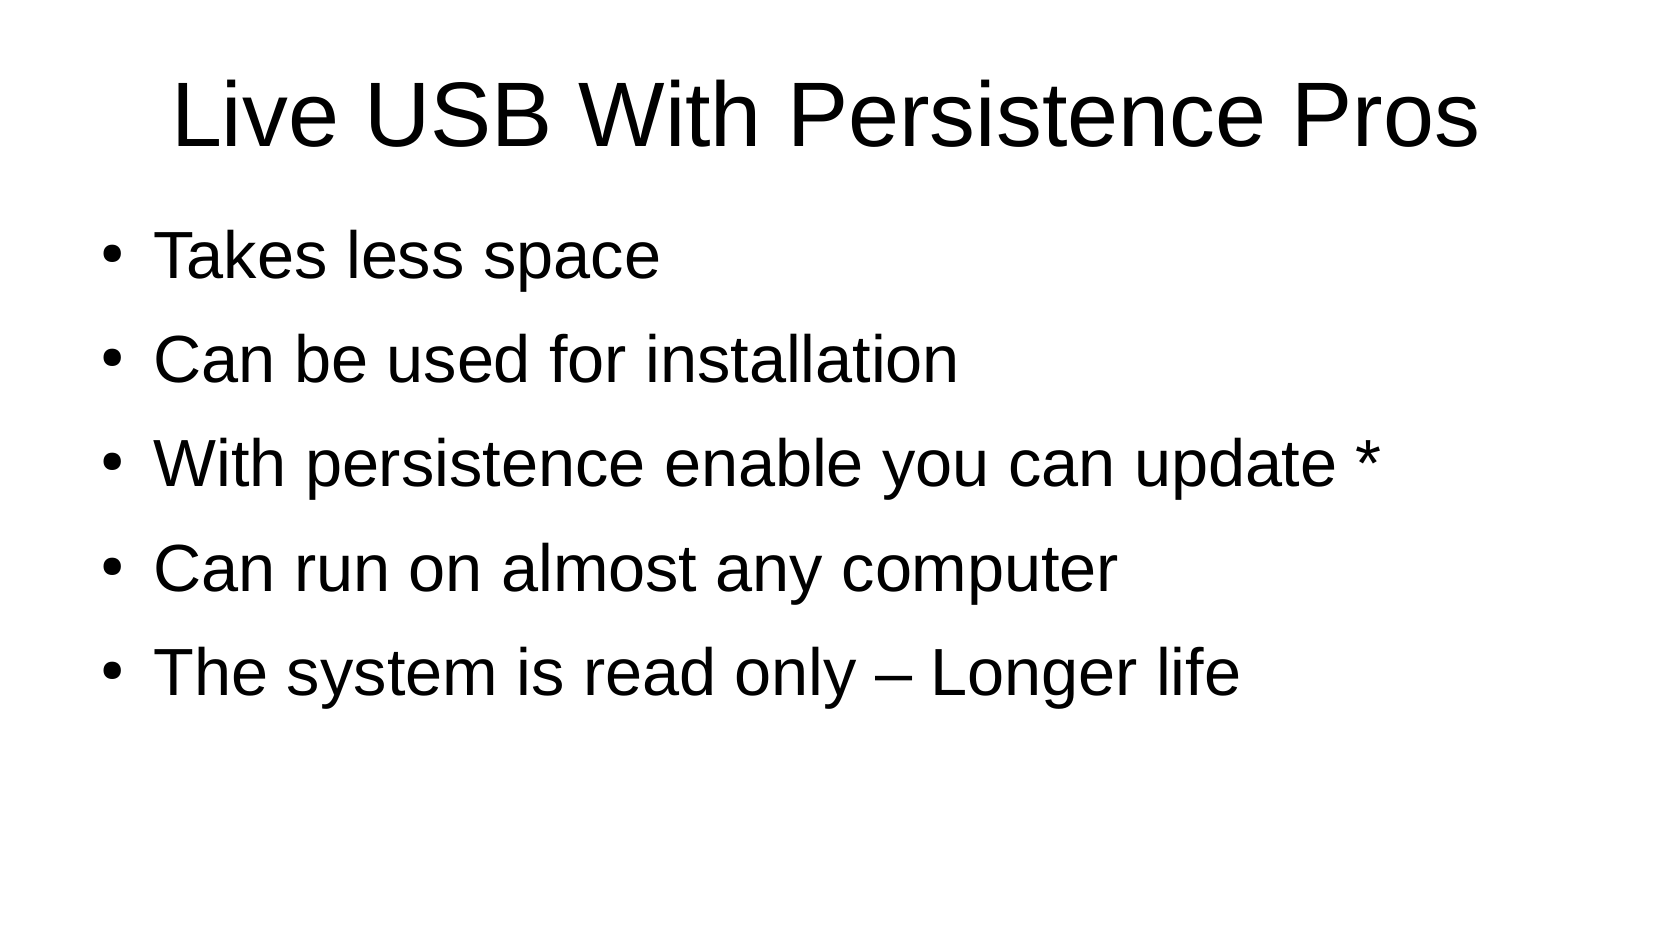

# Live USB With Persistence Pros
Takes less space
Can be used for installation
With persistence enable you can update *
Can run on almost any computer
The system is read only – Longer life